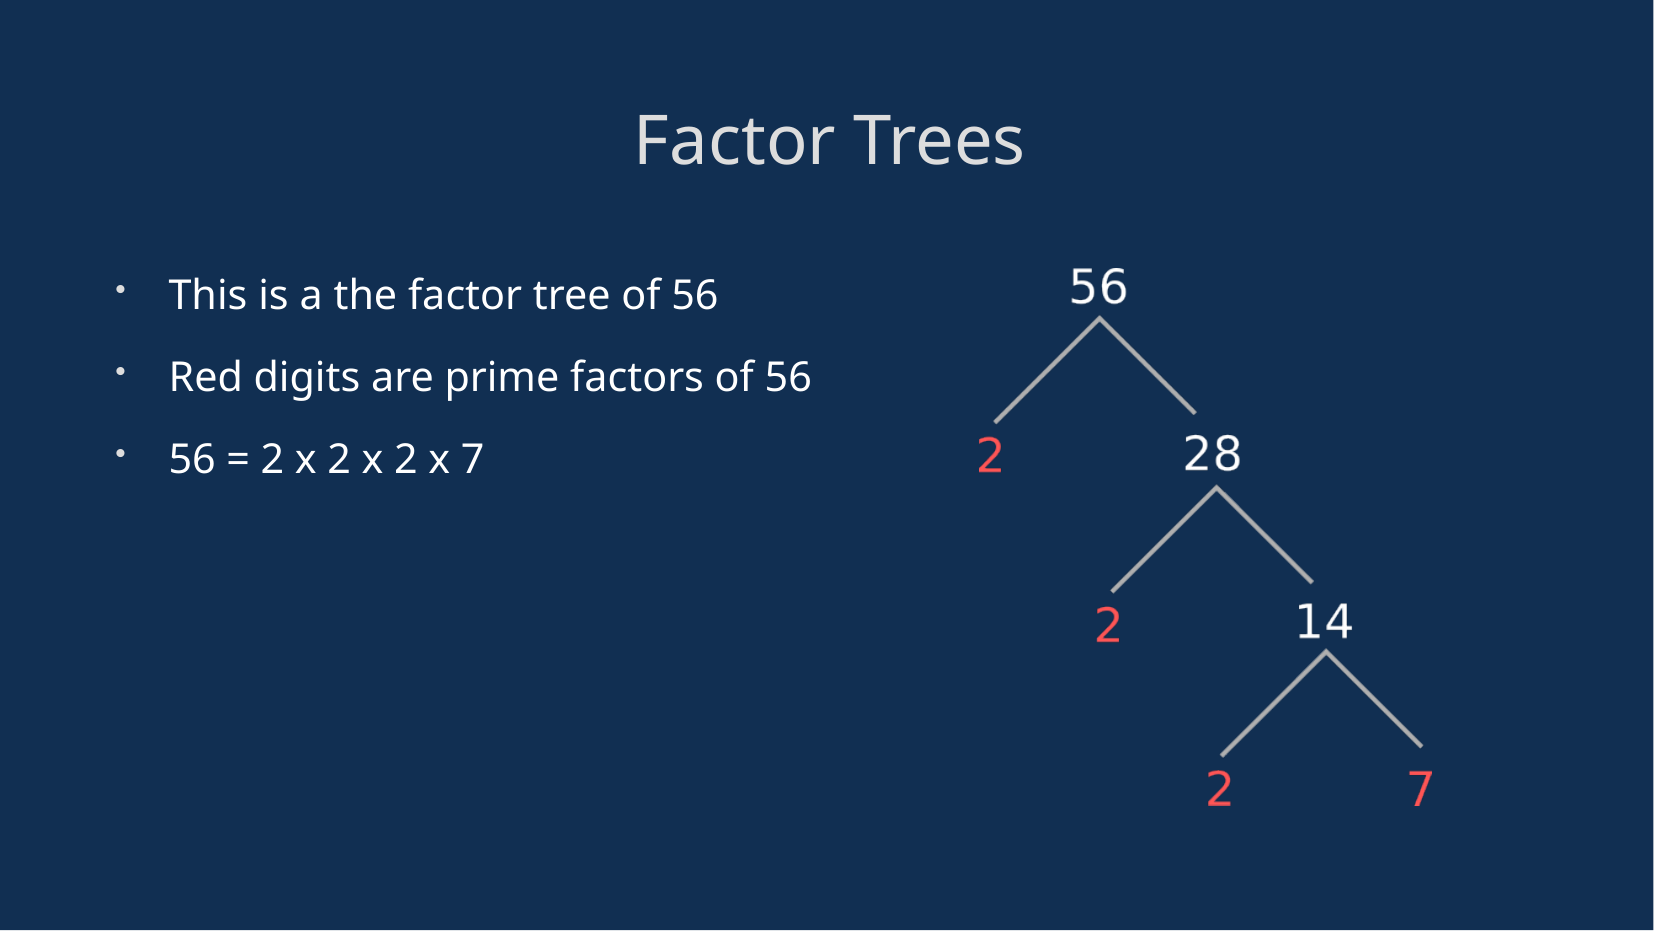

Factor Trees
# This is a the factor tree of 56
Red digits are prime factors of 56
56 = 2 x 2 x 2 x 7